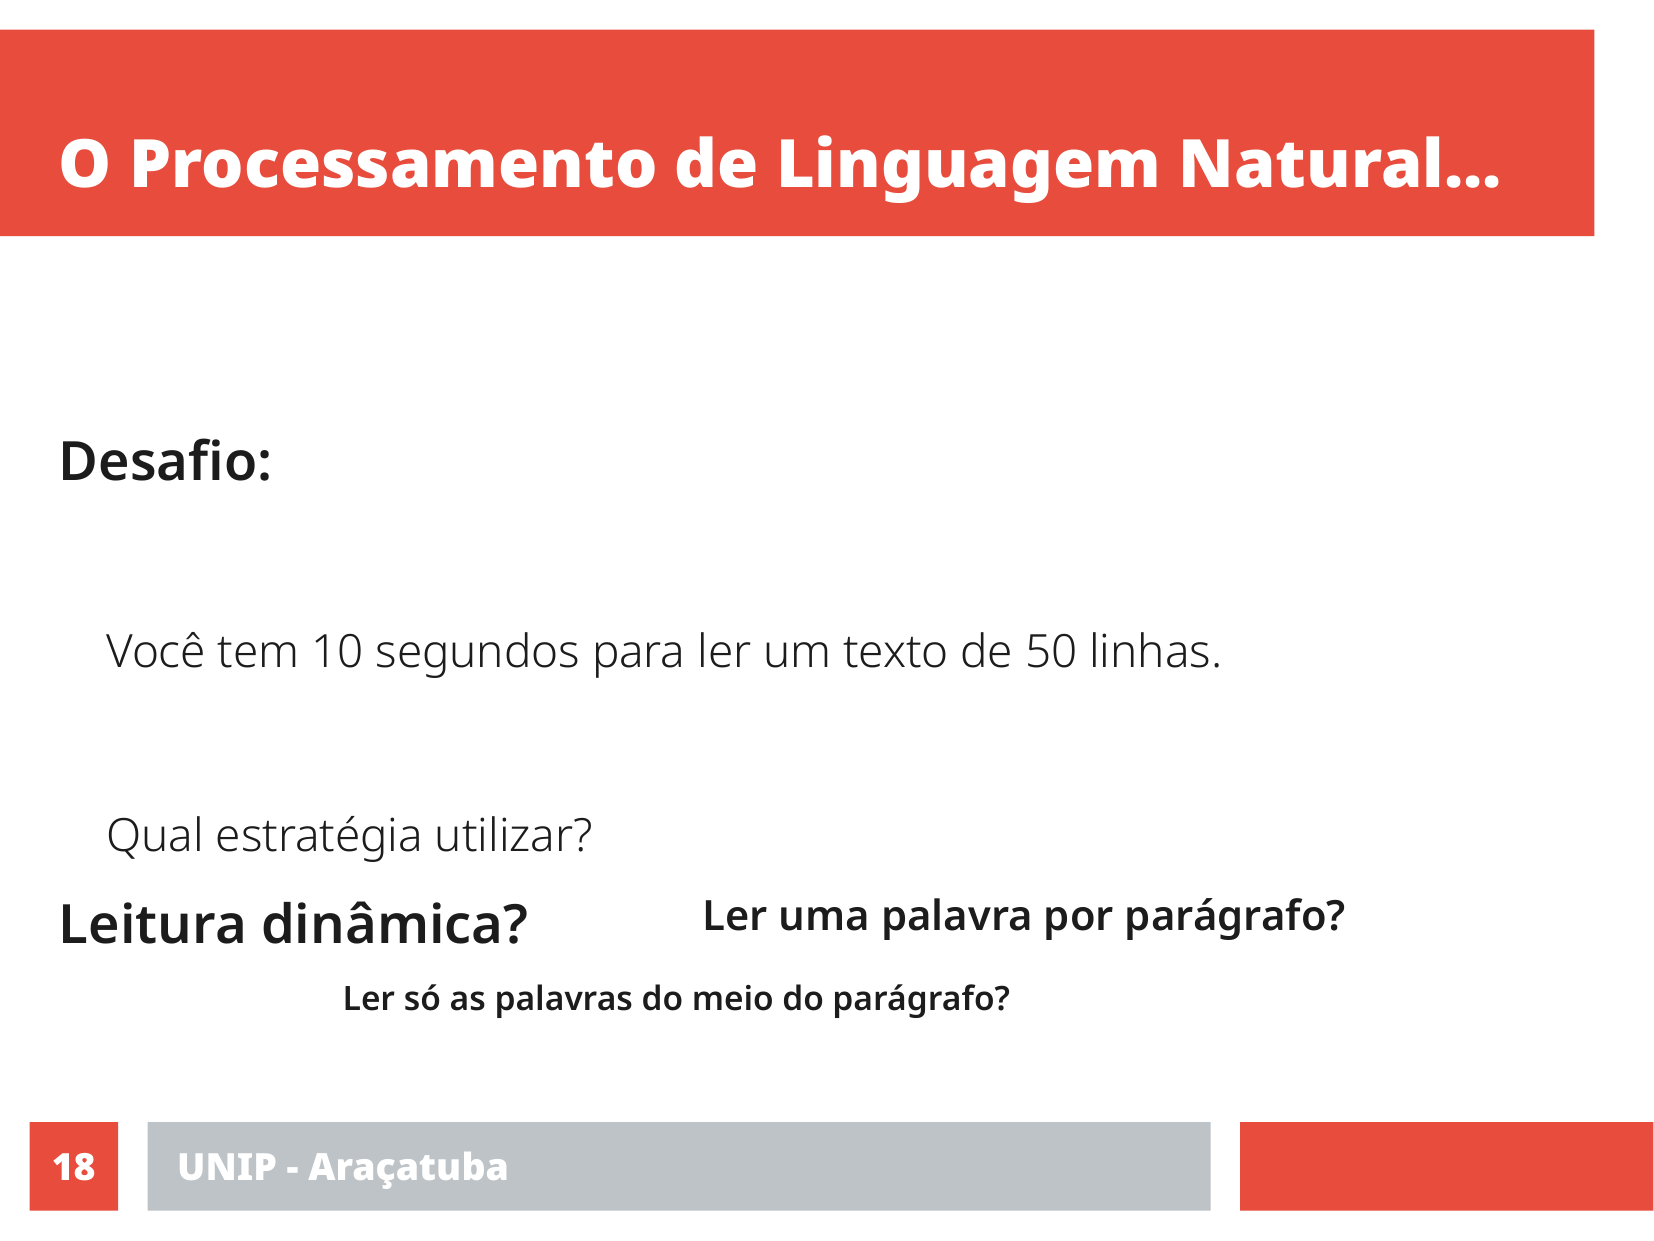

# O Processamento de Linguagem Natural...
Desafio:
Você tem 10 segundos para ler um texto de 50 linhas.
Qual estratégia utilizar?
Leitura dinâmica?
Ler uma palavra por parágrafo?
Ler só as palavras do meio do parágrafo?
18
UNIP - Araçatuba